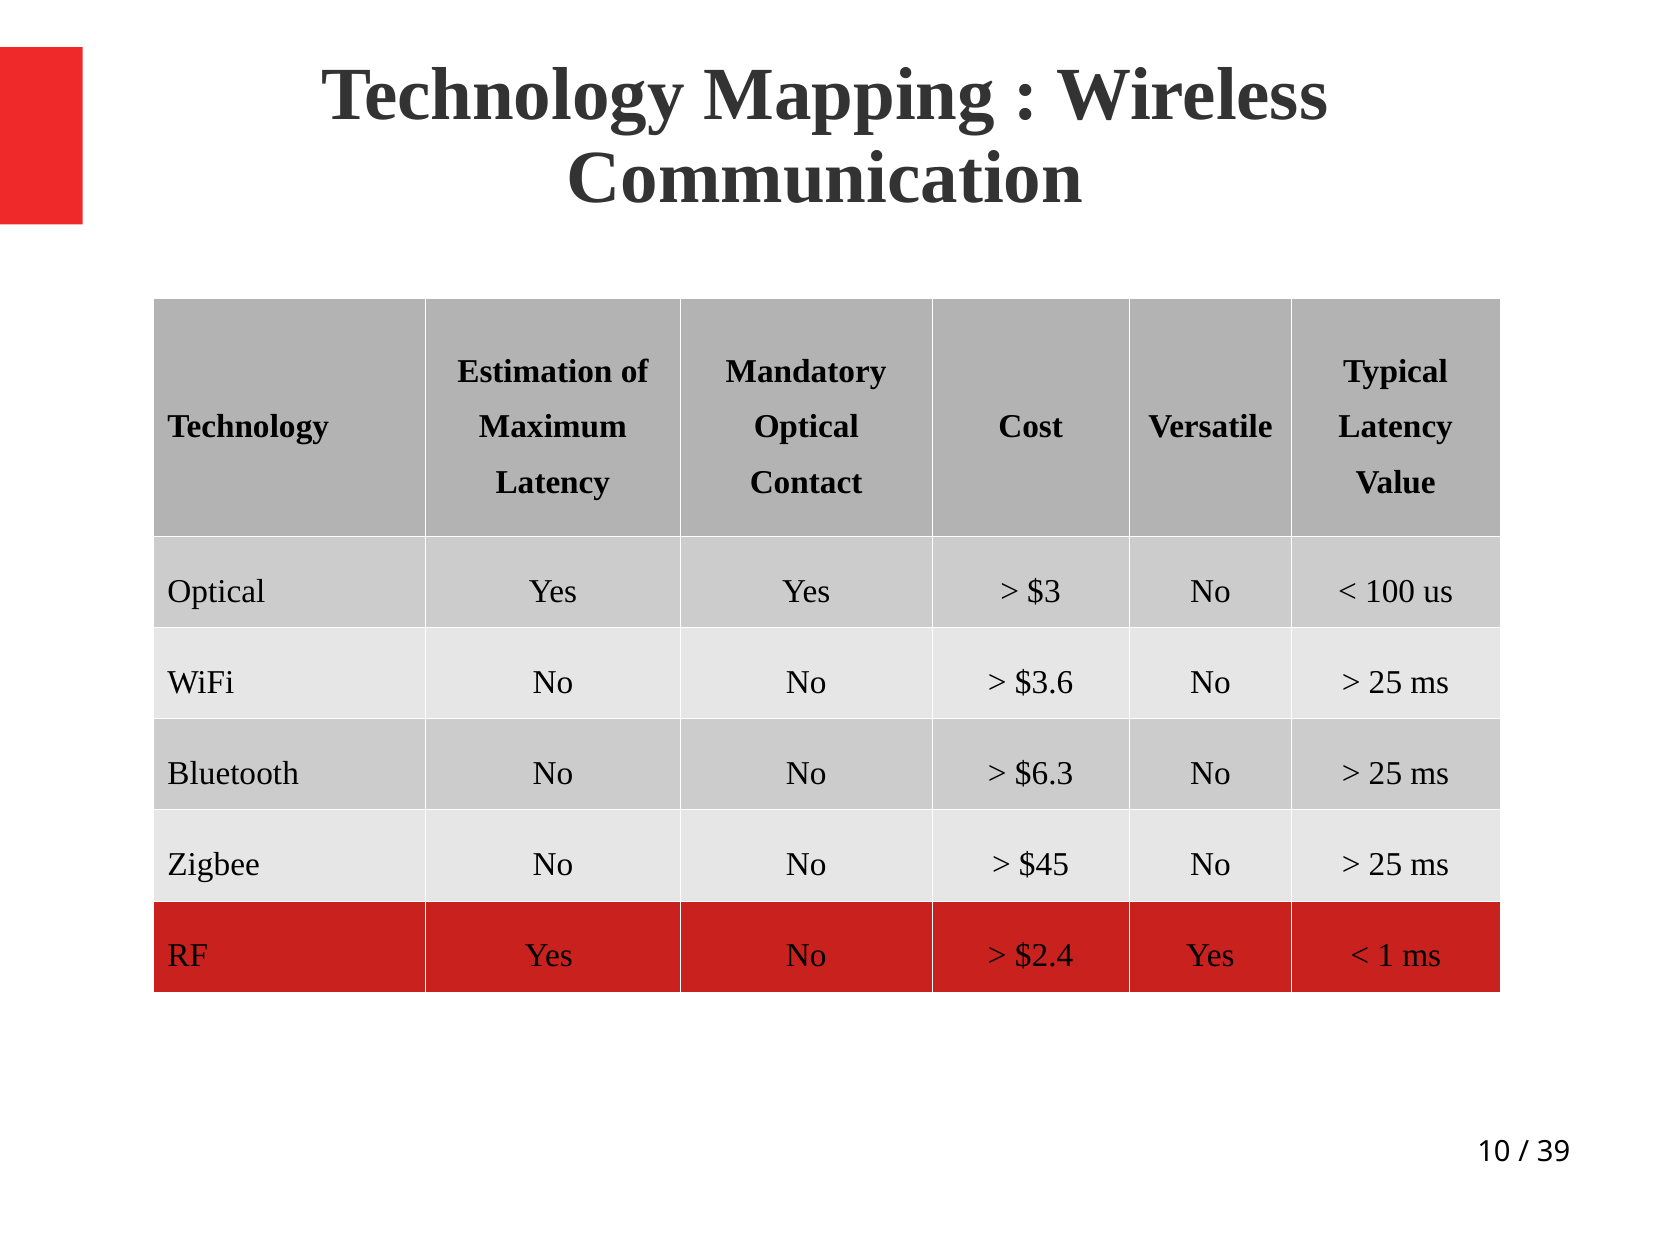

# Technology Mapping : Wireless Communication
| Technology | Estimation of Maximum Latency | Mandatory Optical Contact | Cost | Versatile | Typical Latency Value |
| --- | --- | --- | --- | --- | --- |
| Optical | Yes | Yes | > $3 | No | < 100 us |
| WiFi | No | No | > $3.6 | No | > 25 ms |
| Bluetooth | No | No | > $6.3 | No | > 25 ms |
| Zigbee | No | No | > $45 | No | > 25 ms |
| RF | Yes | No | > $2.4 | Yes | < 1 ms |
10